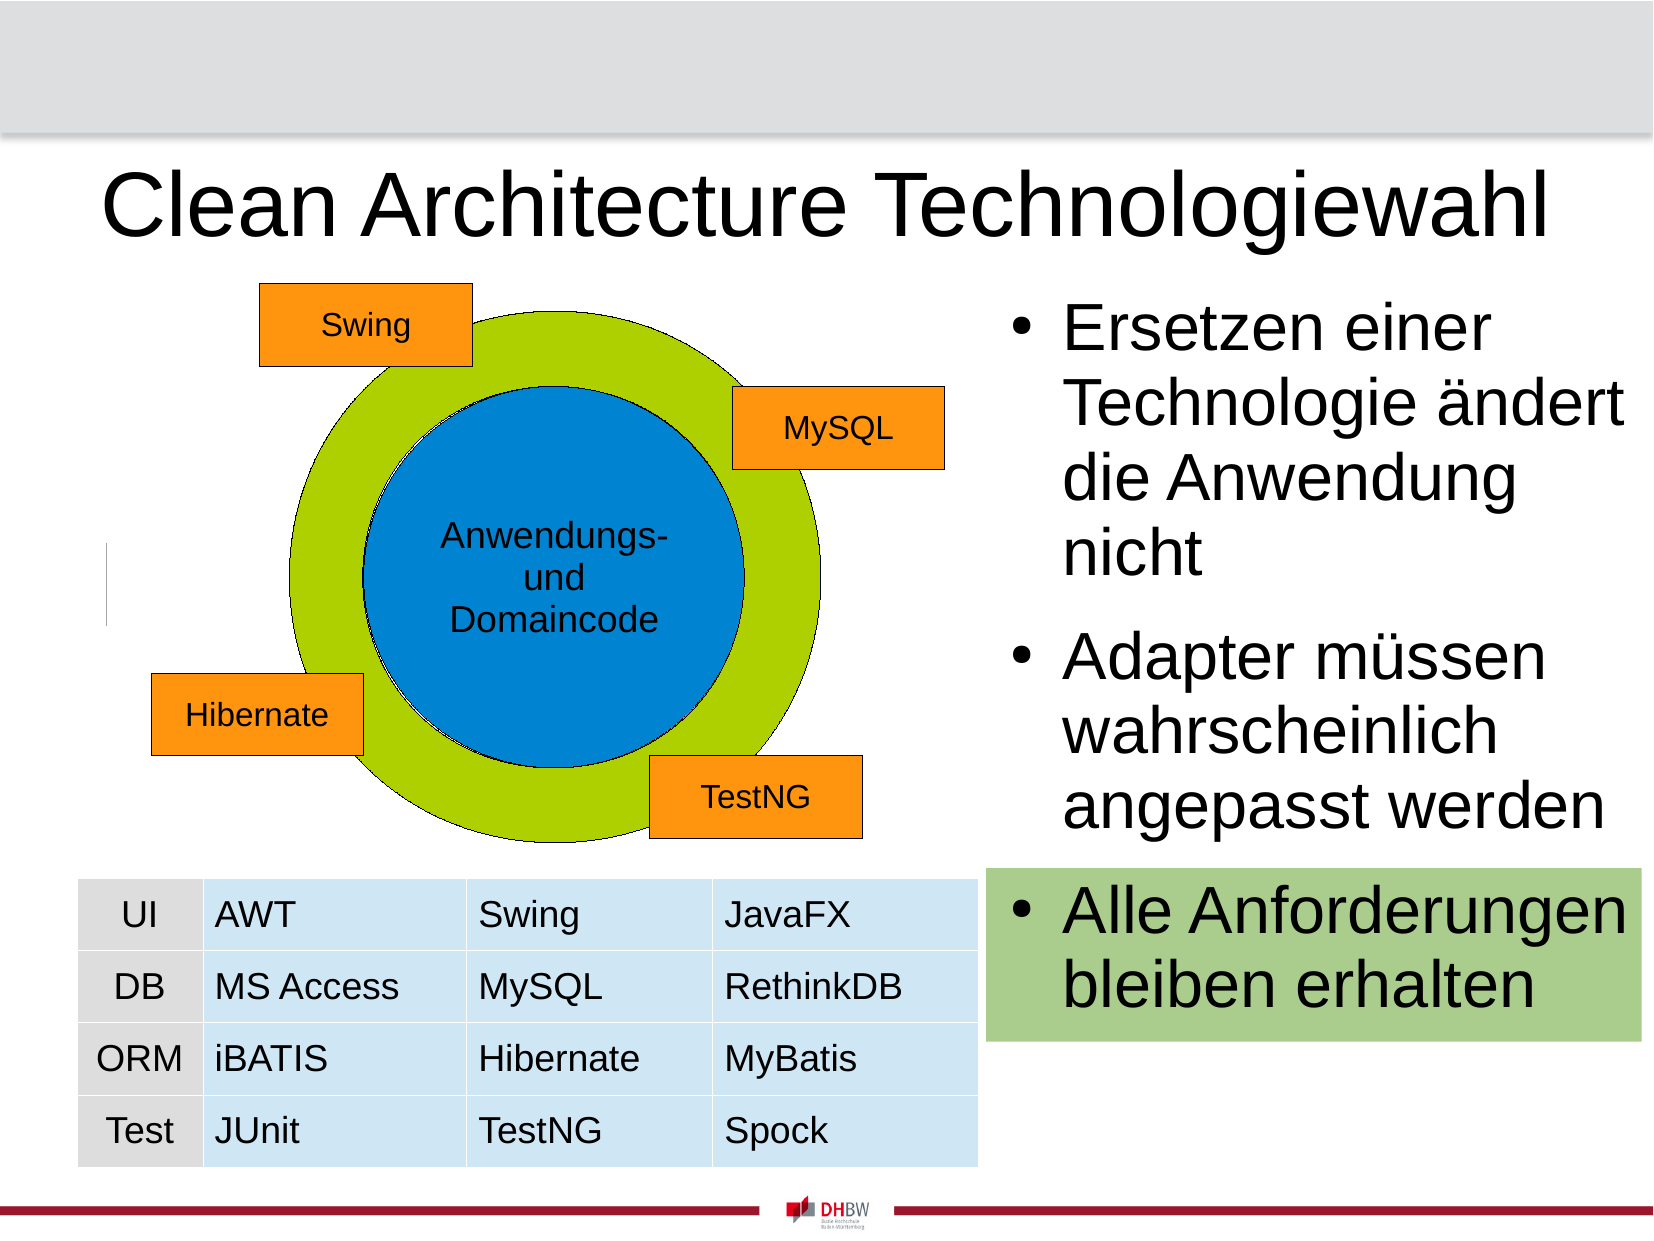

# Clean Architecture Technologiewahl
Swing
Ersetzen einer Technologie ändert die Anwendung nicht
Adapter müssen wahrscheinlich angepasst werden
Alle Anforderungen bleiben erhalten
AWT
MS Access
Anwendungs-
und
Domaincode
MySQL
iBATIS
Hibernate
JUnit
TestNG
| UI | AWT | Swing | JavaFX |
| --- | --- | --- | --- |
| DB | MS Access | MySQL | RethinkDB |
| ORM | iBATIS | Hibernate | MyBatis |
| Test | JUnit | TestNG | Spock |